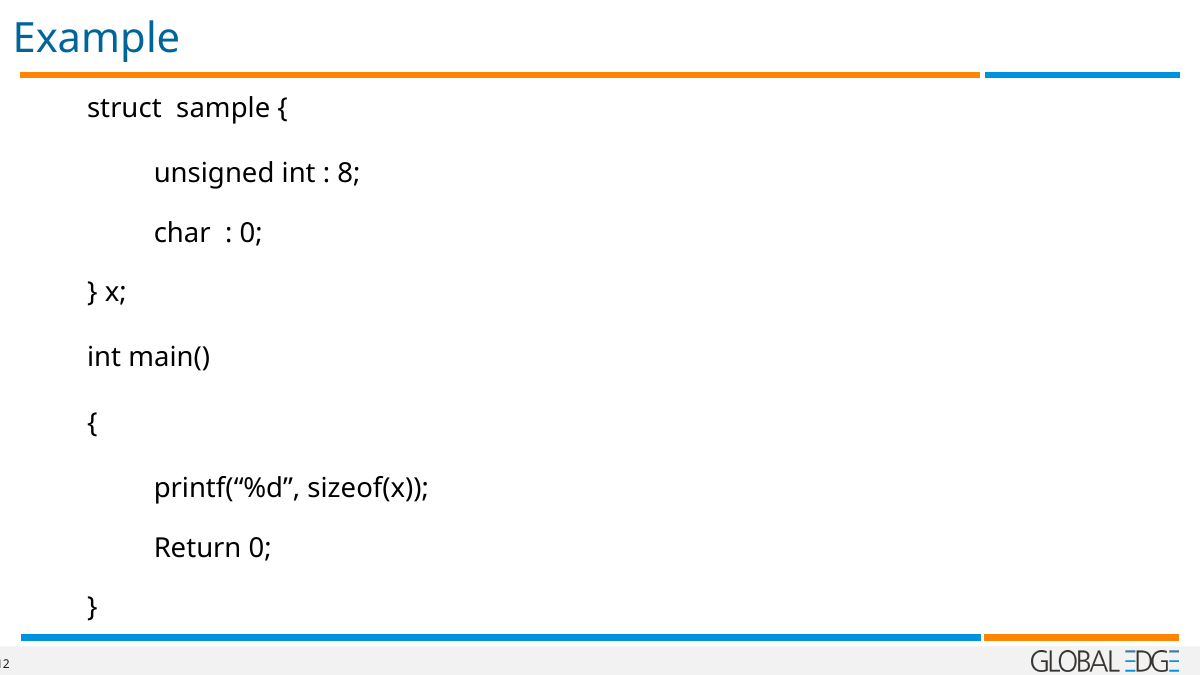

# Example
struct sample {
unsigned int : 8;
char : 0;
} x;
int main()
{
printf(“%d”, sizeof(x));
Return 0;
}